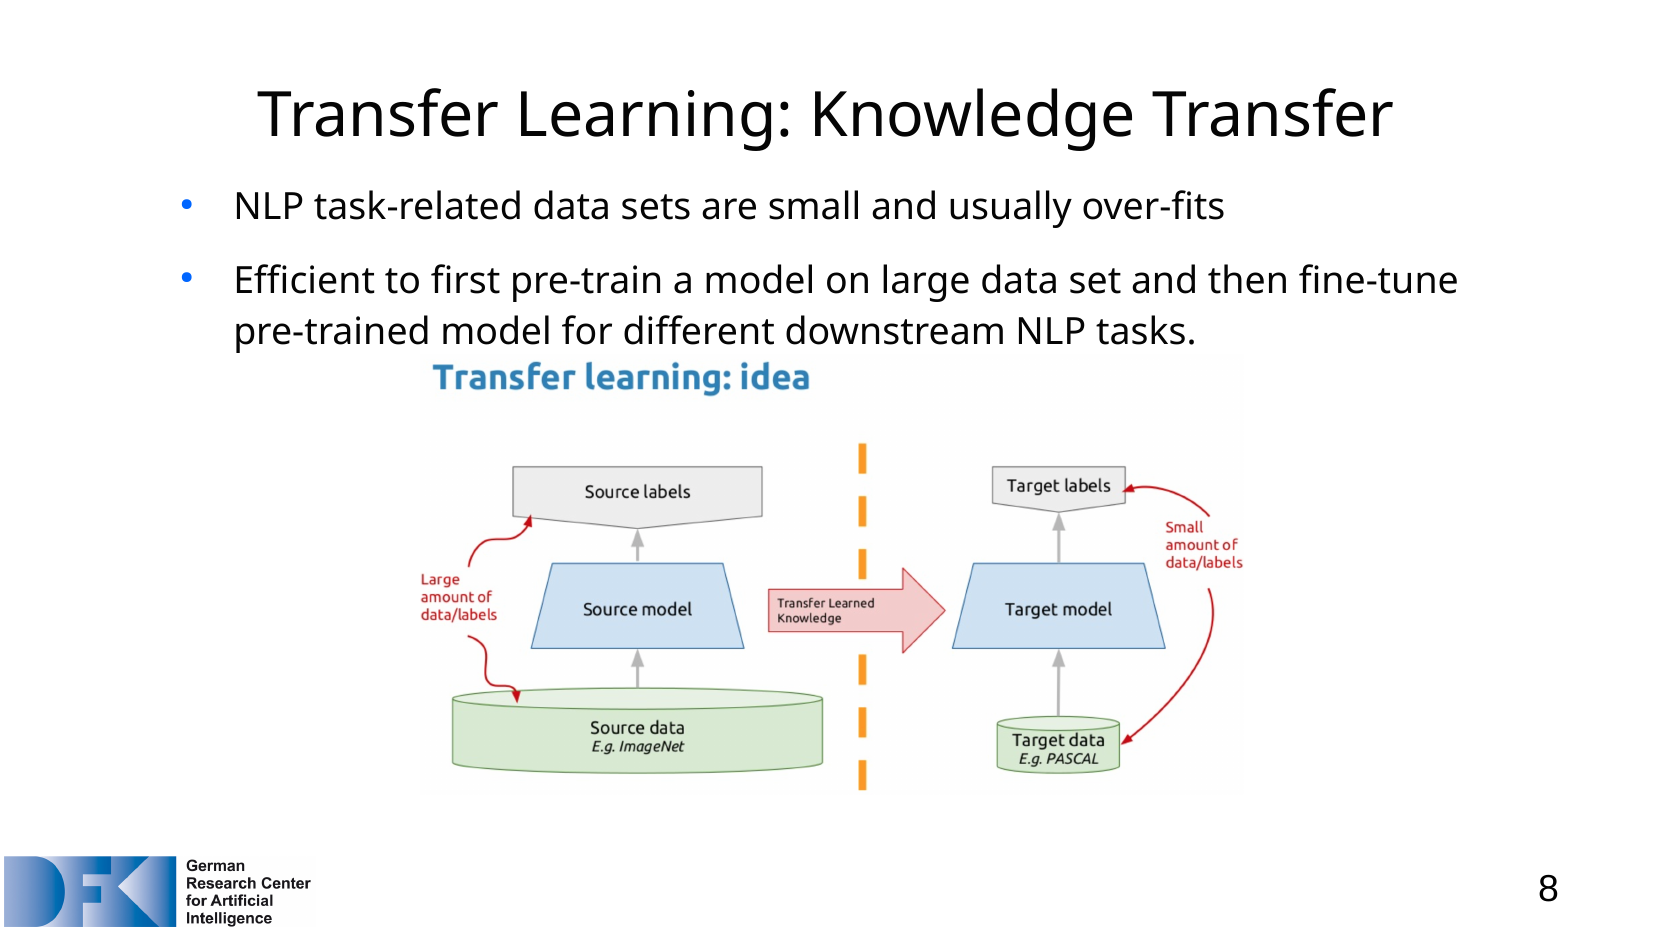

# Transfer Learning: Knowledge Transfer
NLP task-related data sets are small and usually over-fits
Efficient to first pre-train a model on large data set and then fine-tune pre-trained model for different downstream NLP tasks.